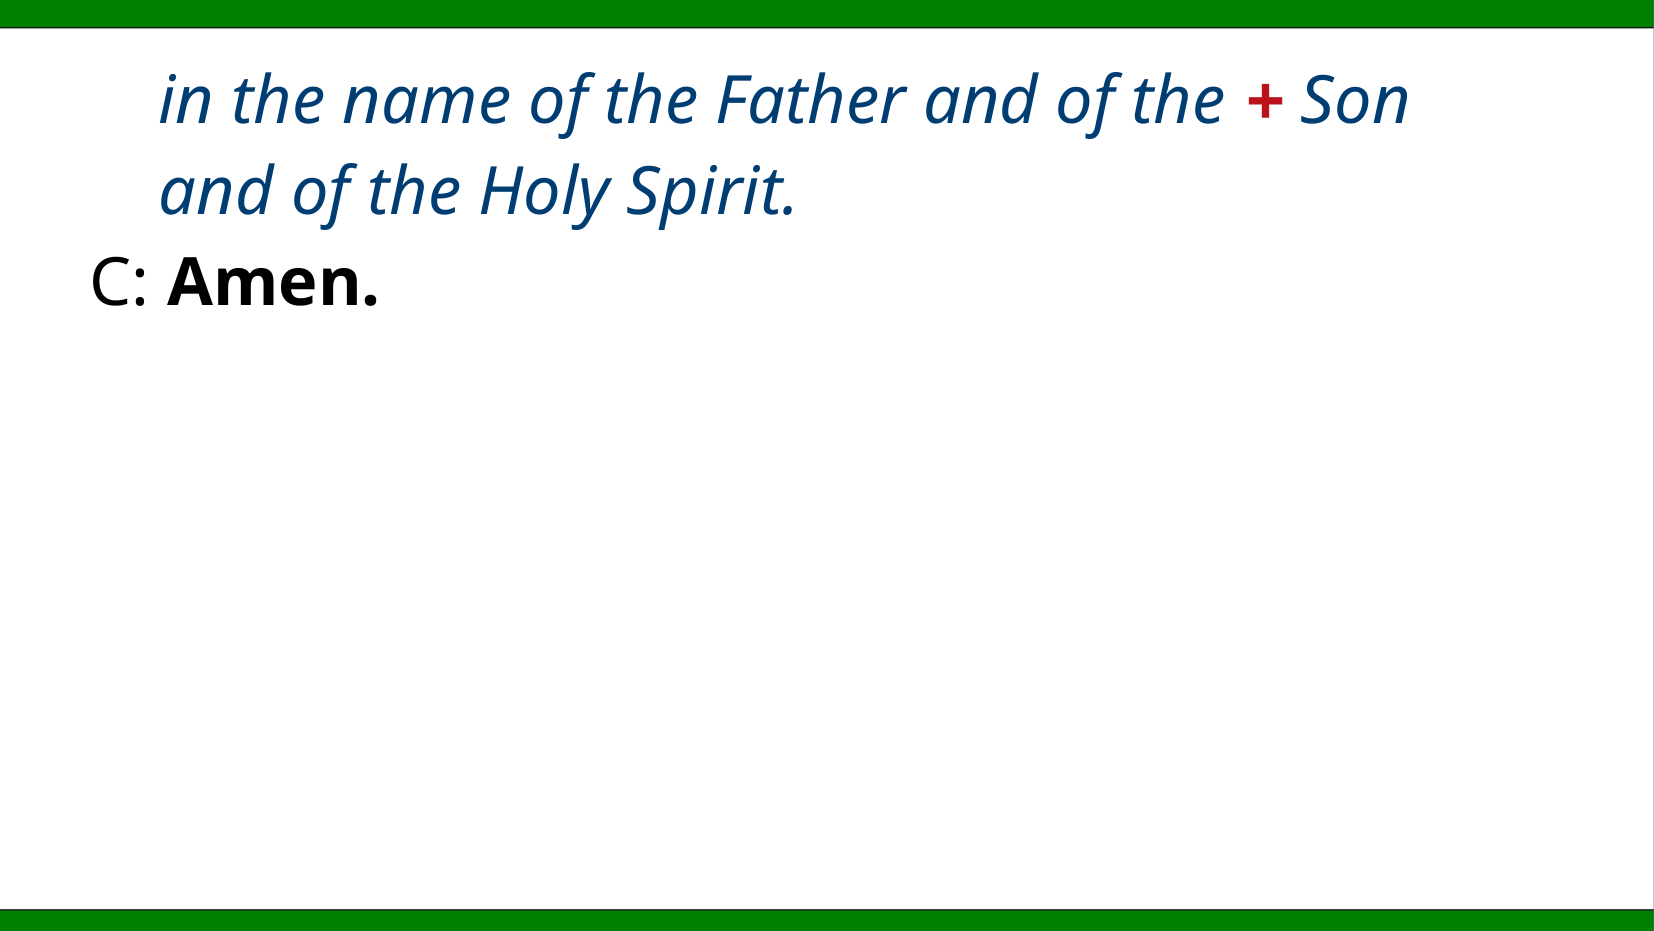

in the name of the Father and of the + Son
 and of the Holy Spirit.
C: Amen.